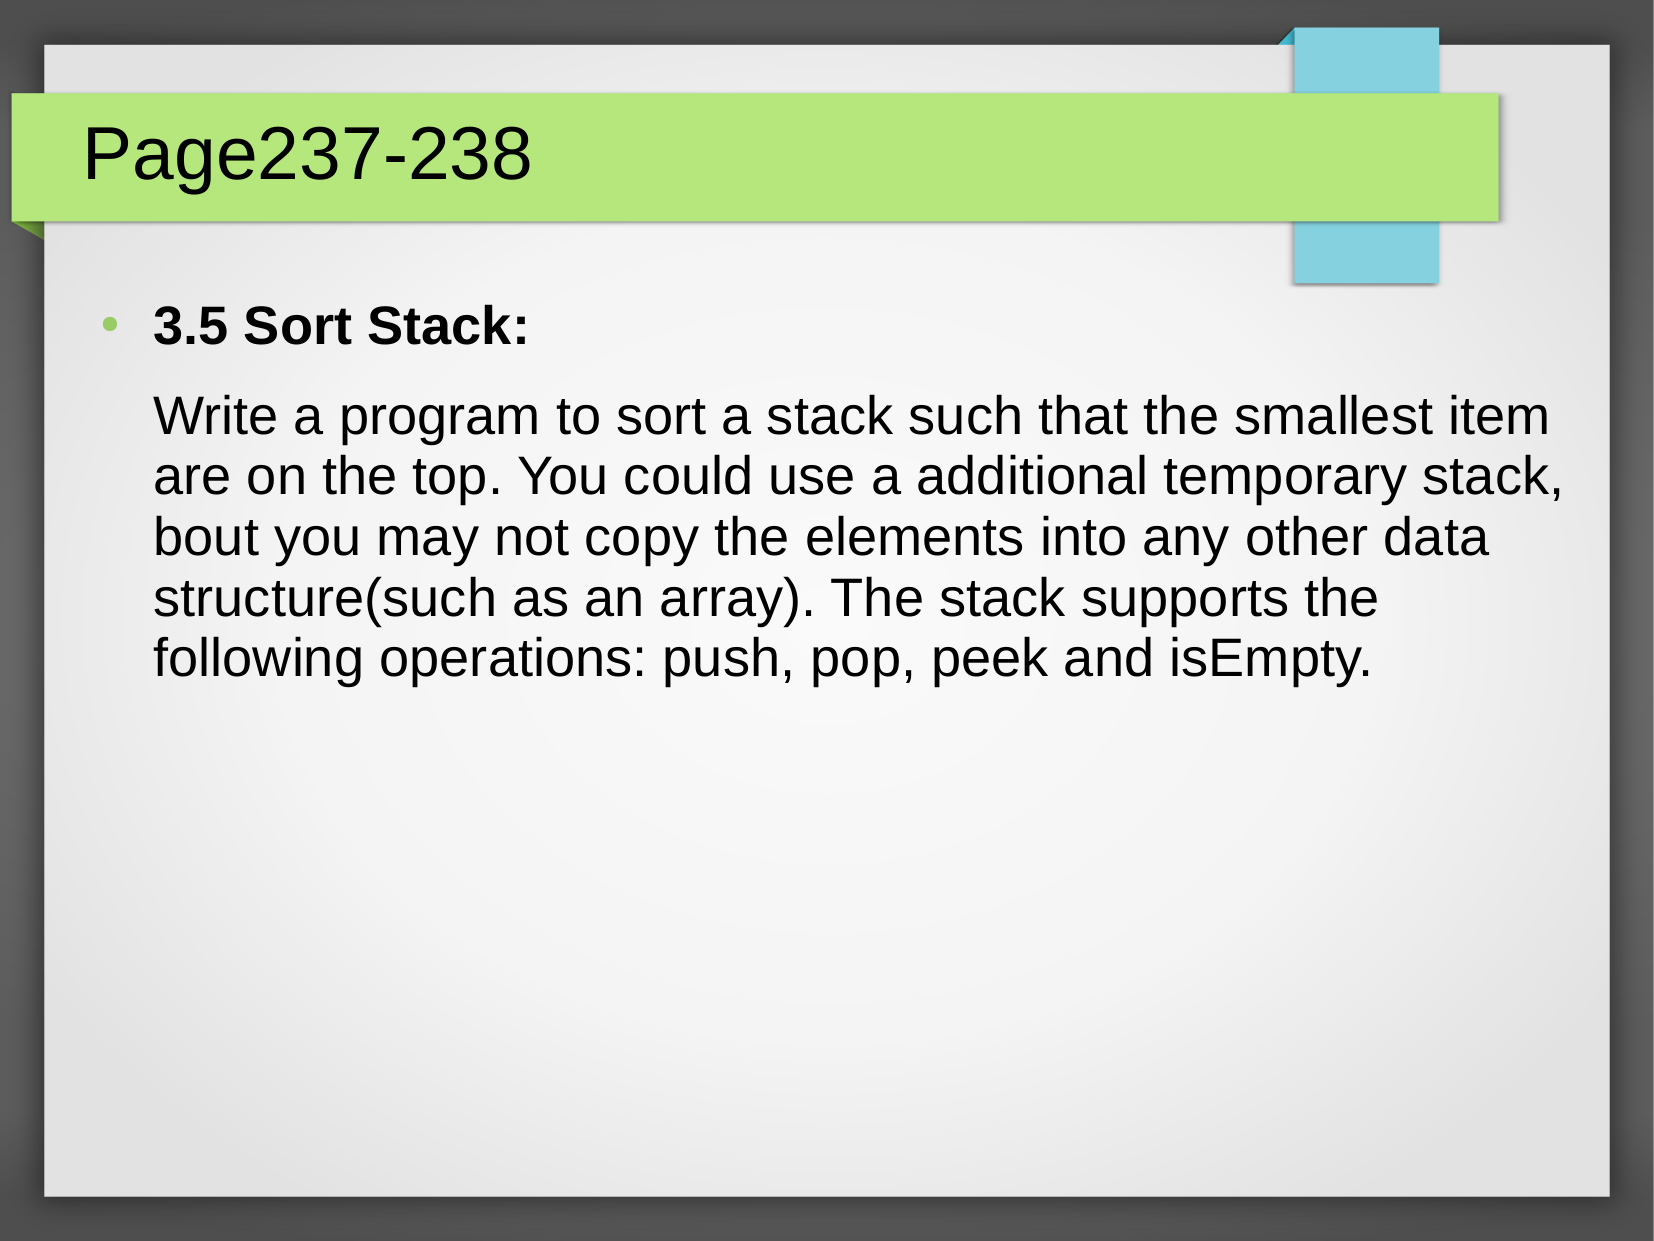

# Page237-238
3.5 Sort Stack:
Write a program to sort a stack such that the smallest item are on the top. You could use a additional temporary stack, bout you may not copy the elements into any other data structure(such as an array). The stack supports the following operations: push, pop, peek and isEmpty.